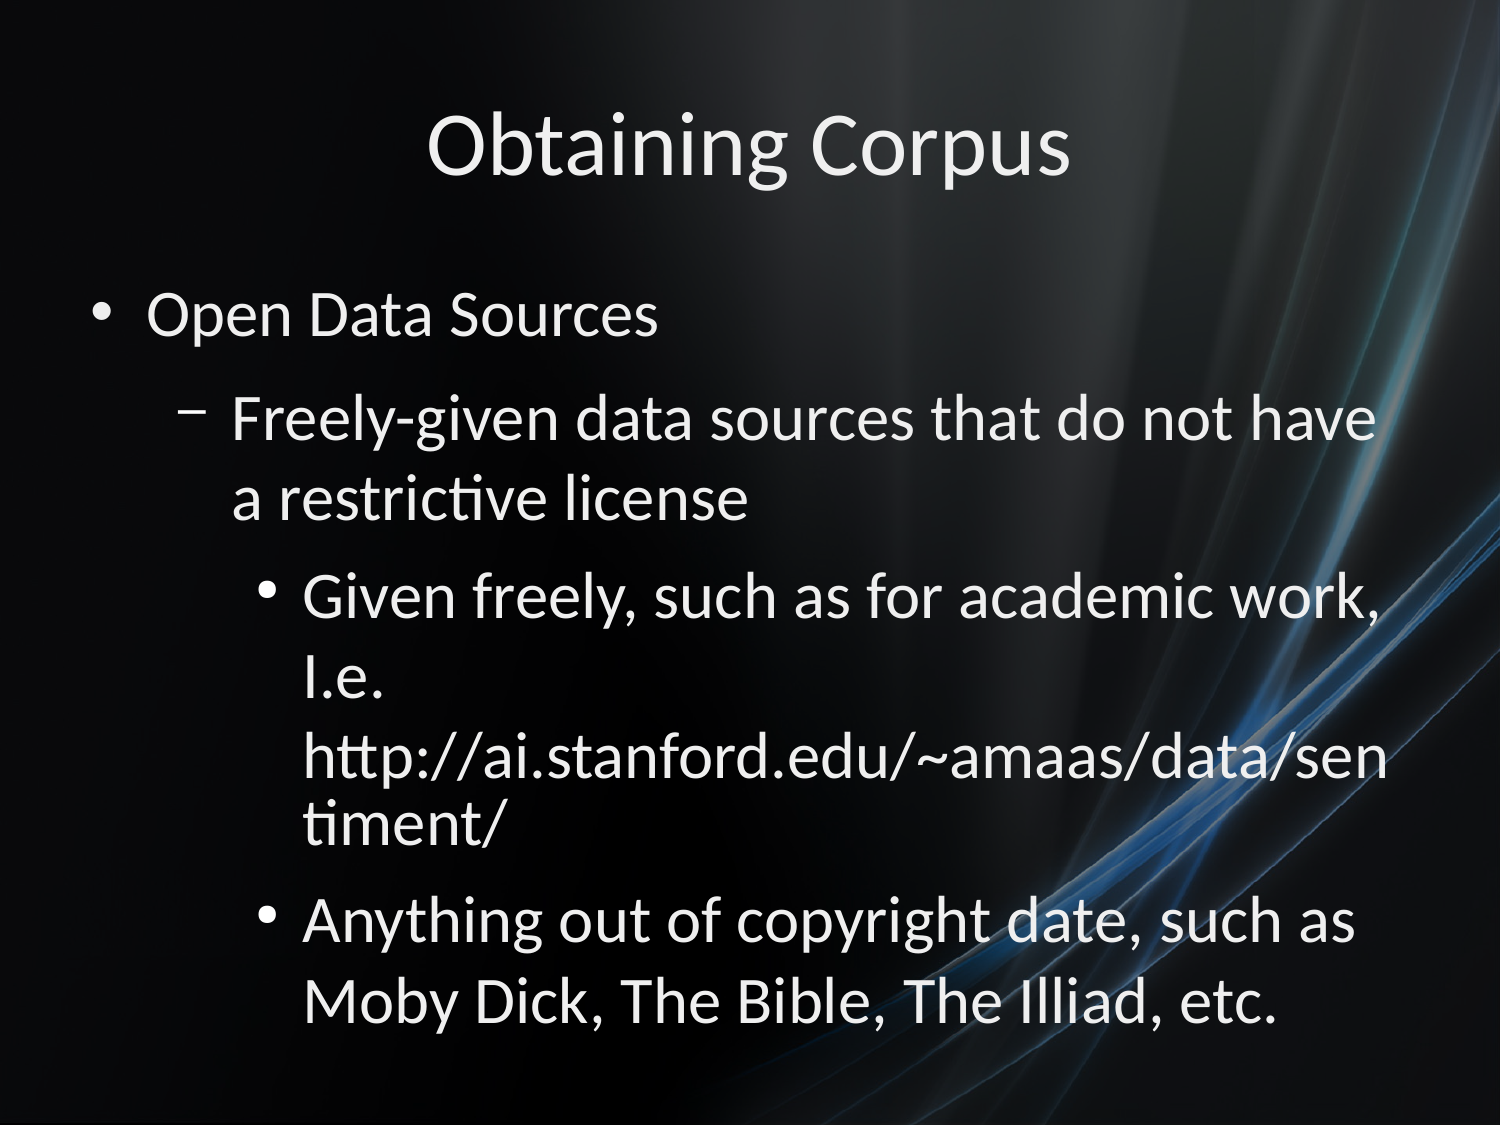

# Obtaining Corpus
Open Data Sources
Freely-given data sources that do not have a restrictive license
Given freely, such as for academic work, I.e.http://ai.stanford.edu/~amaas/data/sentiment/
Anything out of copyright date, such as Moby Dick, The Bible, The Illiad, etc.